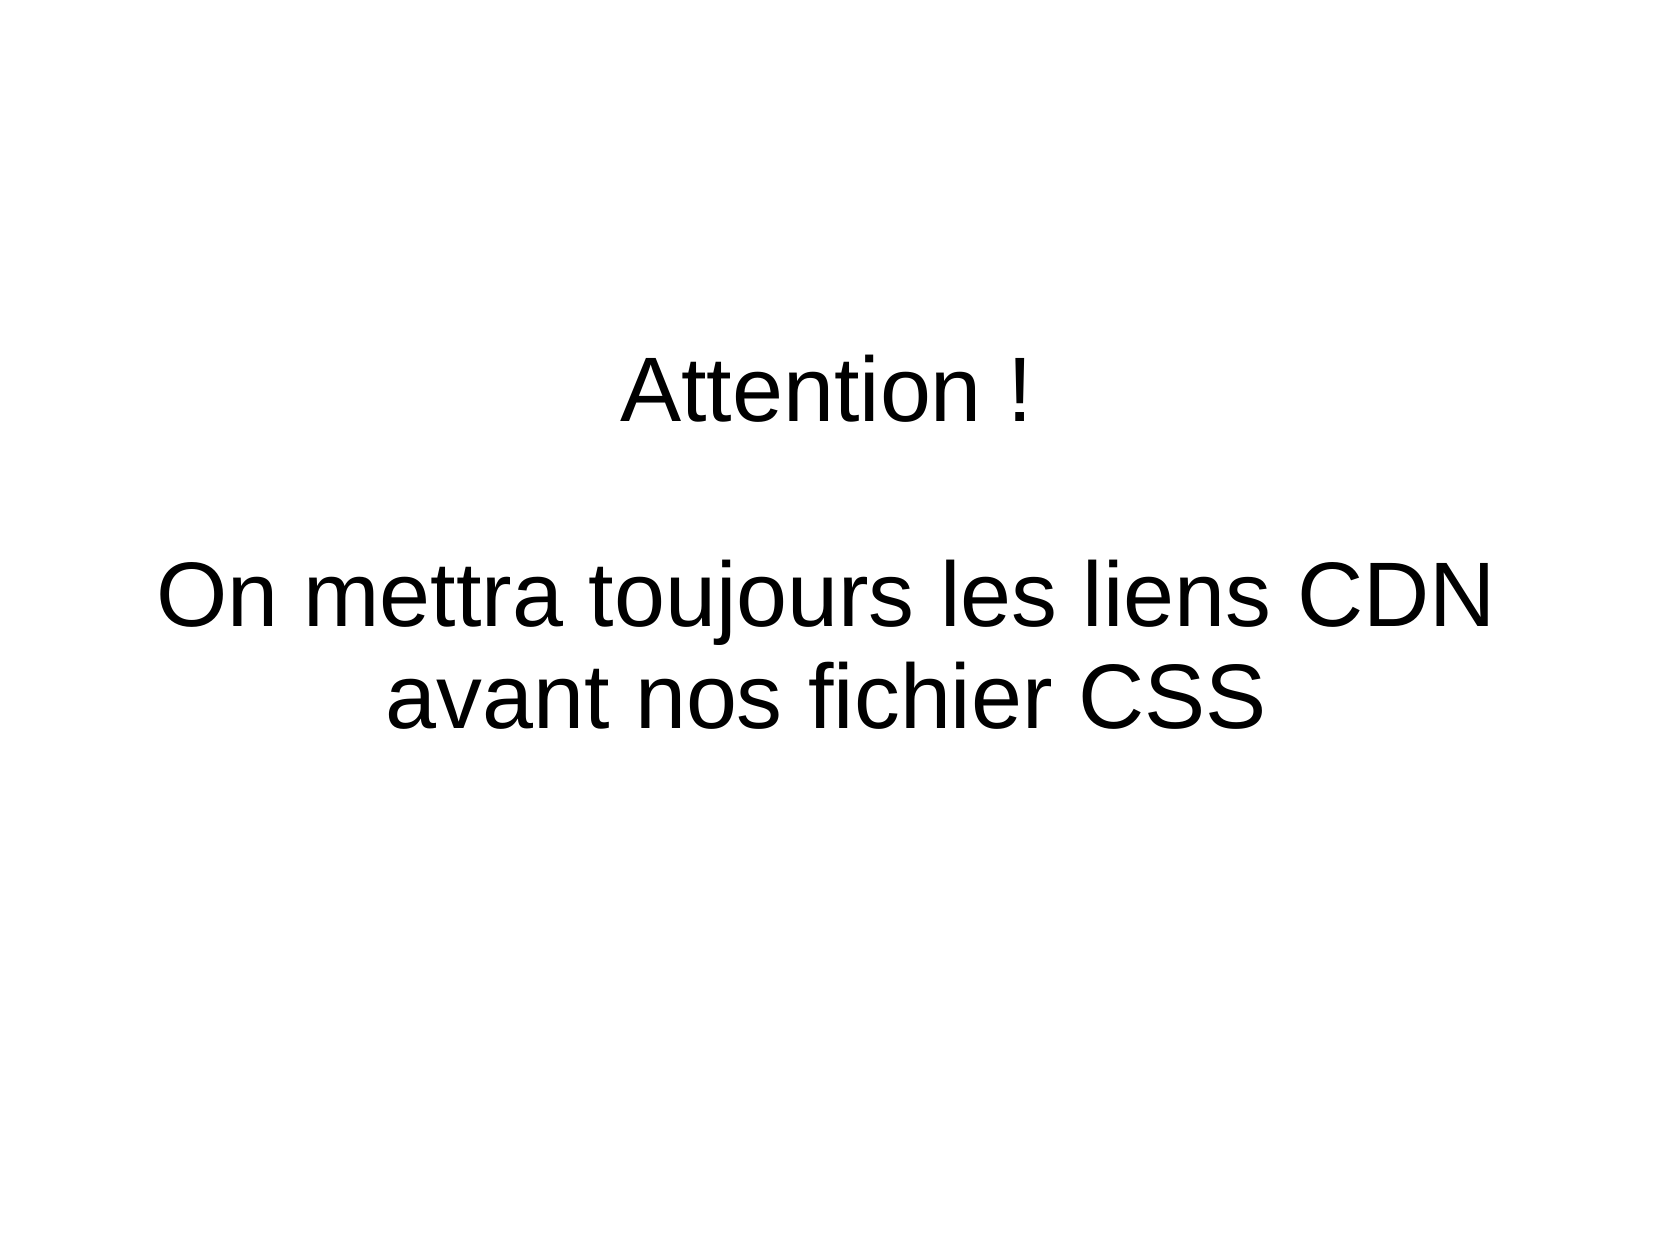

# Attention ! On mettra toujours les liens CDN avant nos fichier CSS